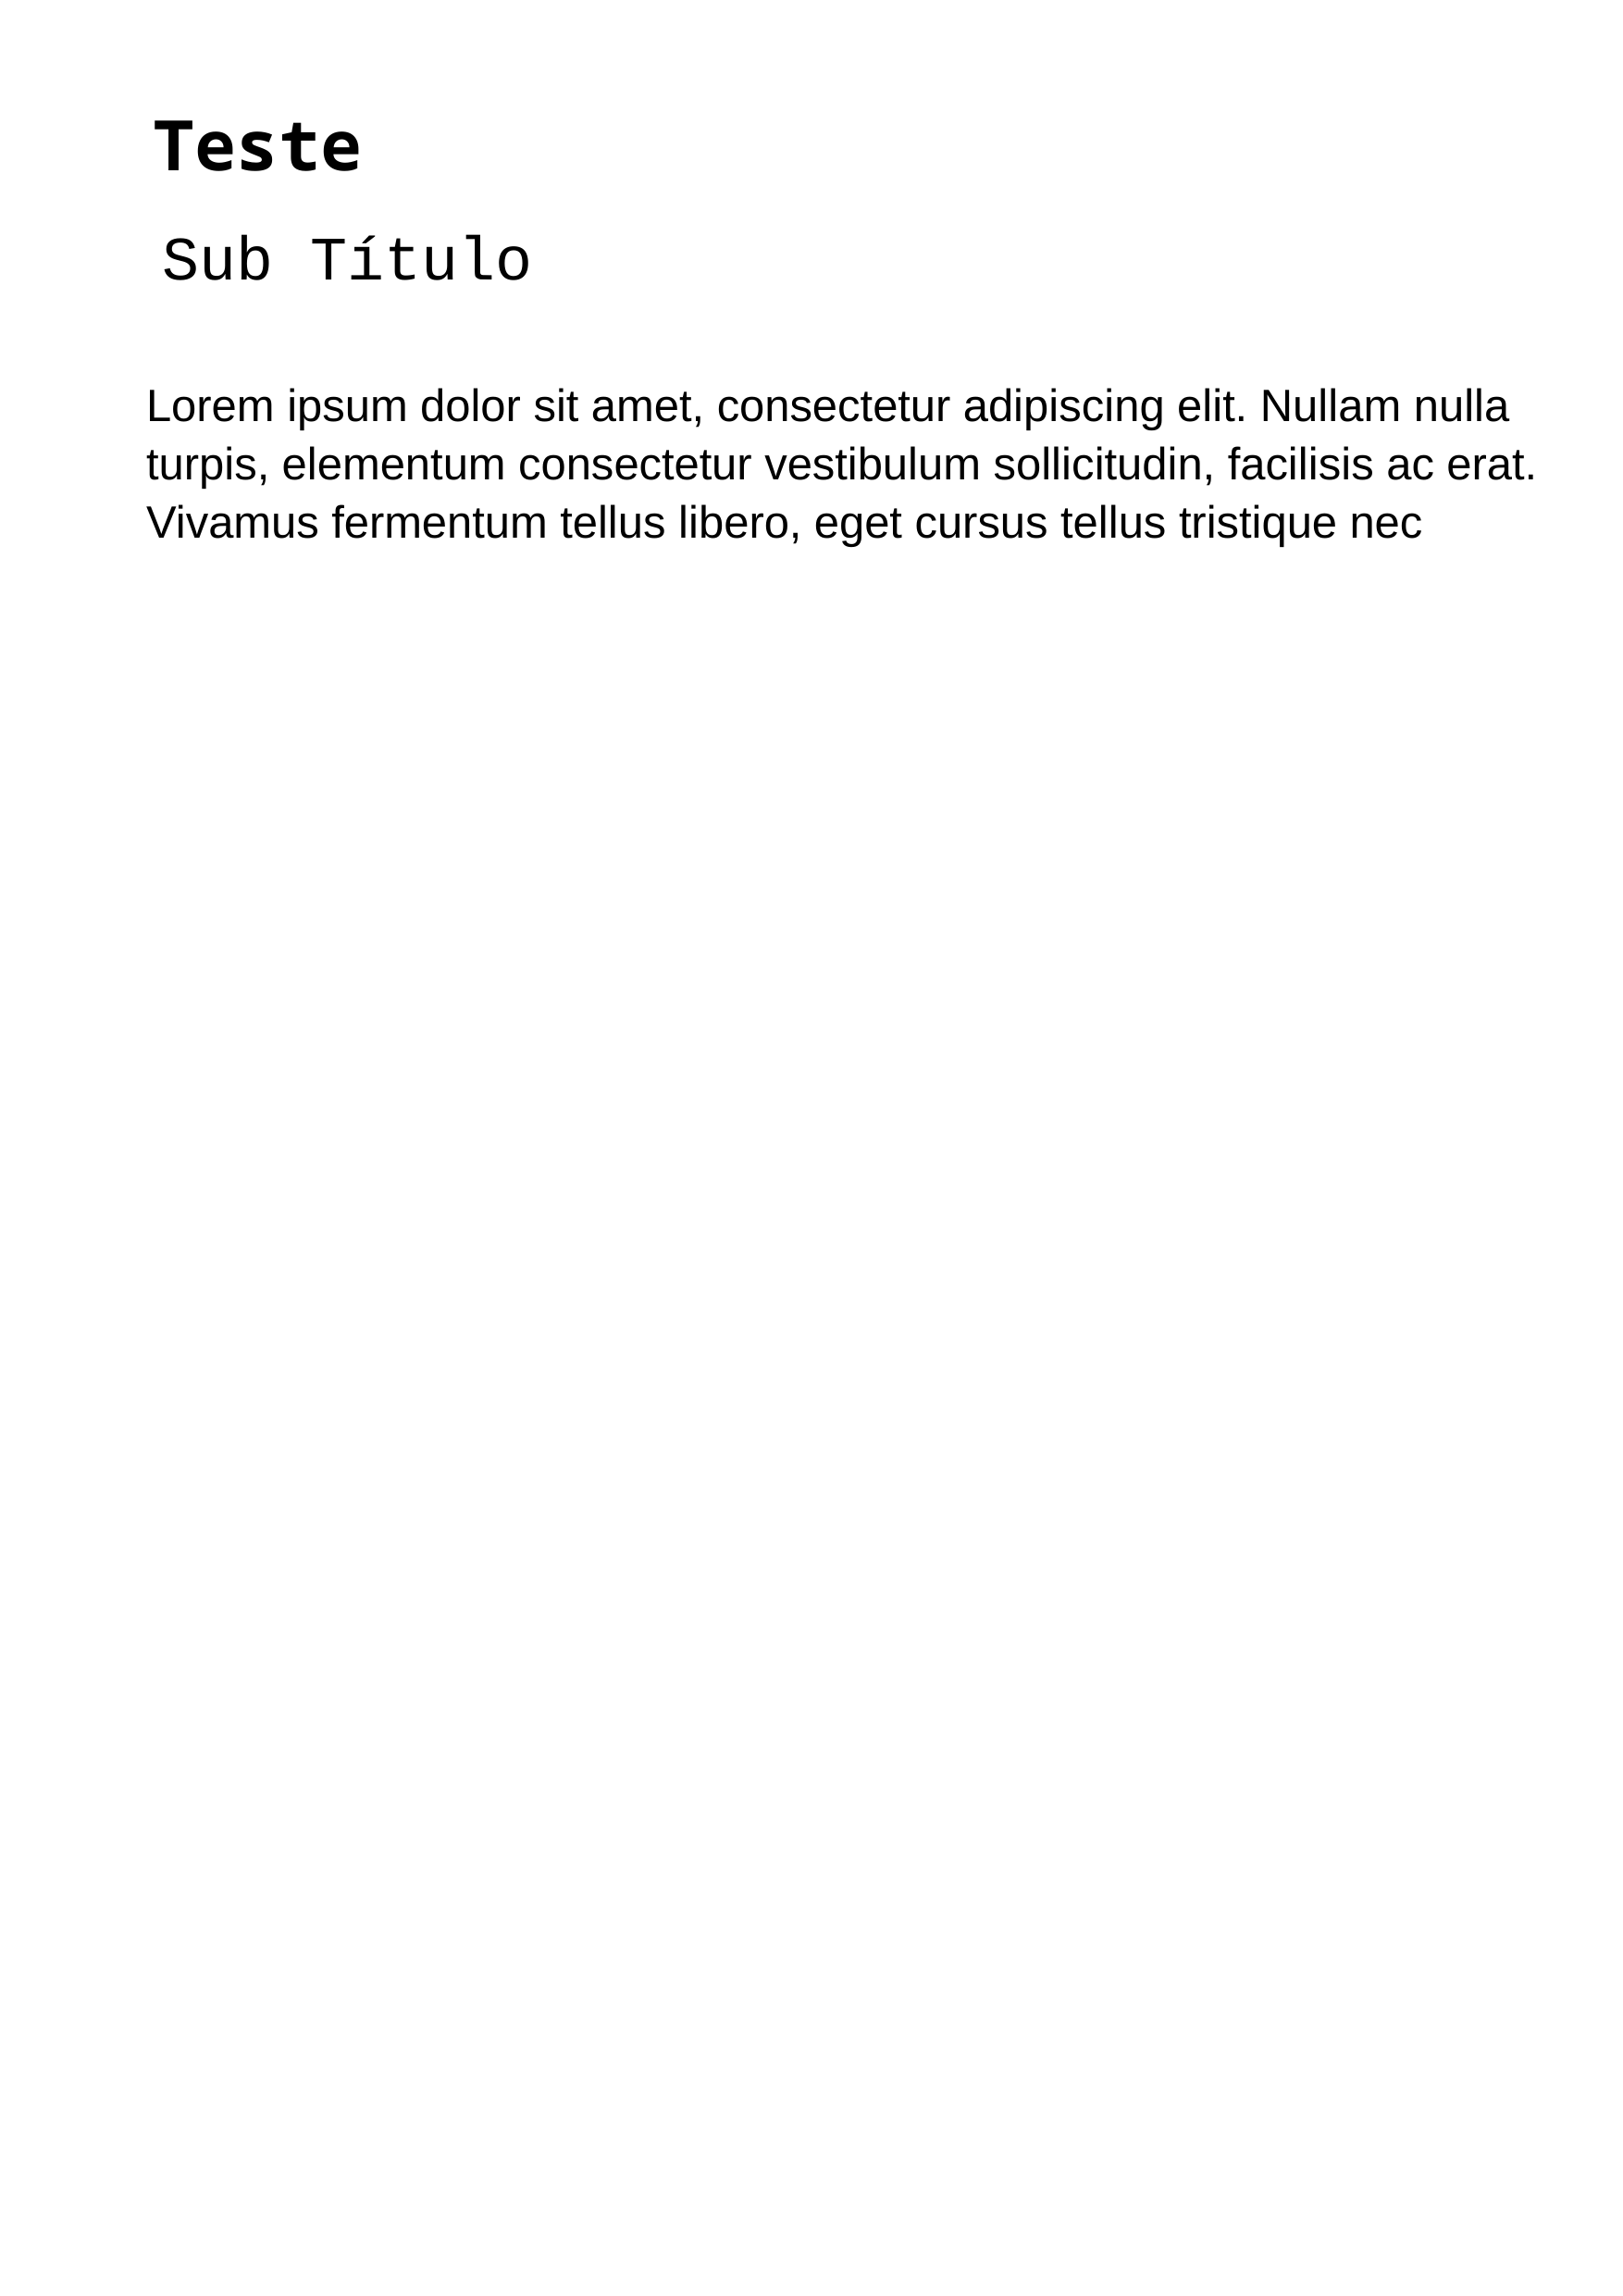

Teste
Sub Título
# Lorem ipsum dolor sit amet, consectetur adipiscing elit. Nullam nulla turpis, elementum consectetur vestibulum sollicitudin, facilisis ac erat. Vivamus fermentum tellus libero, eget cursus tellus tristique nec